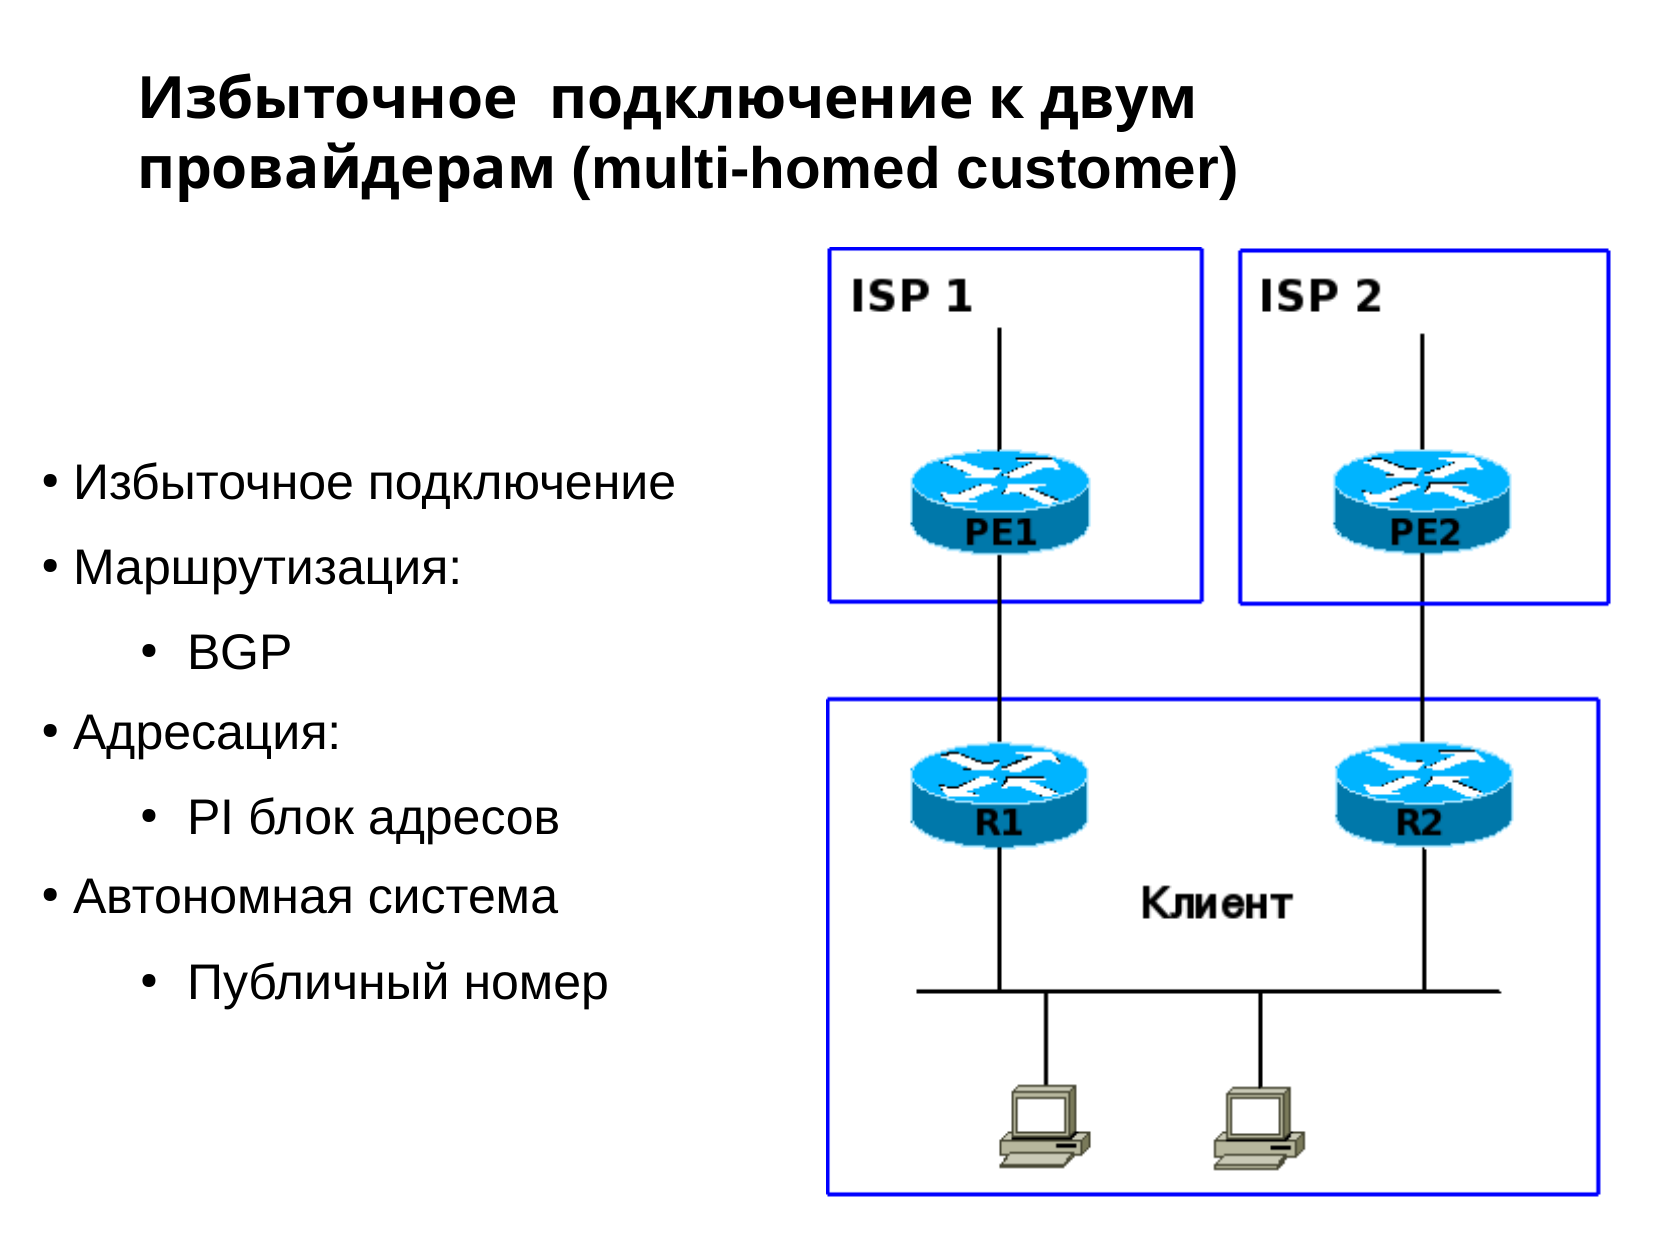

Избыточное подключение к двум провайдерам (multi-homed customer)
# Избыточное подключение
 Маршрутизация:
BGP
 Адресация:
PI блок адресов
 Автономная система
Публичный номер